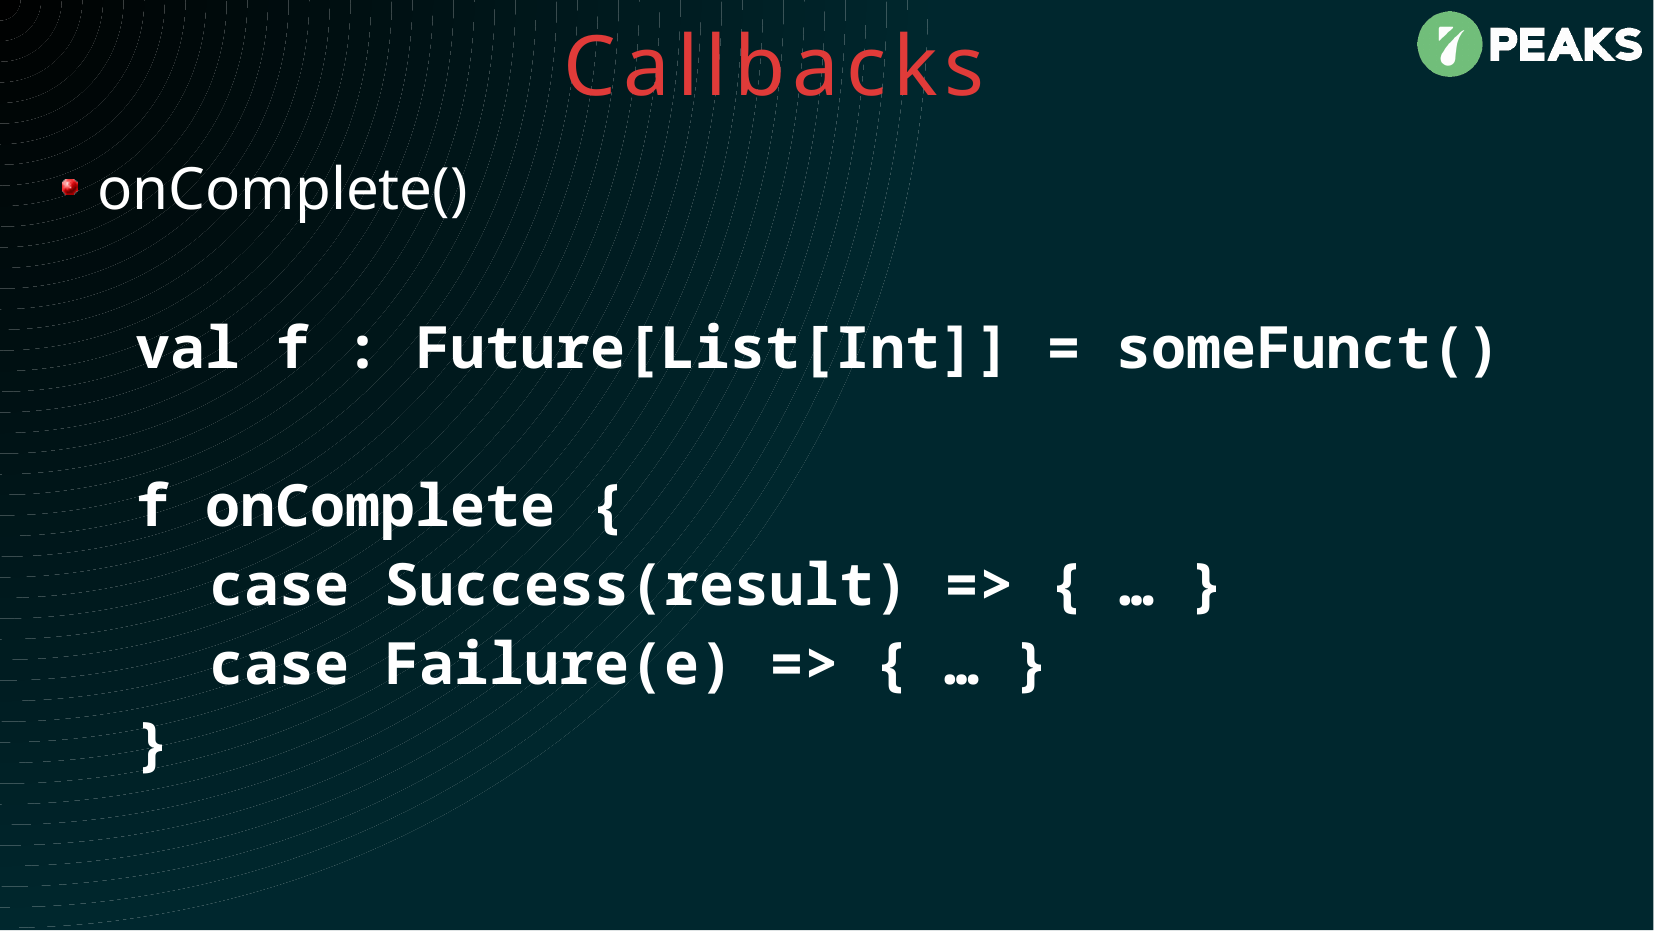

Callbacks
onComplete()
	val f : Future[List[Int]] = someFunct()
	f onComplete {
		case Success(result) => { … }
 		case Failure(e) => { … }
	}